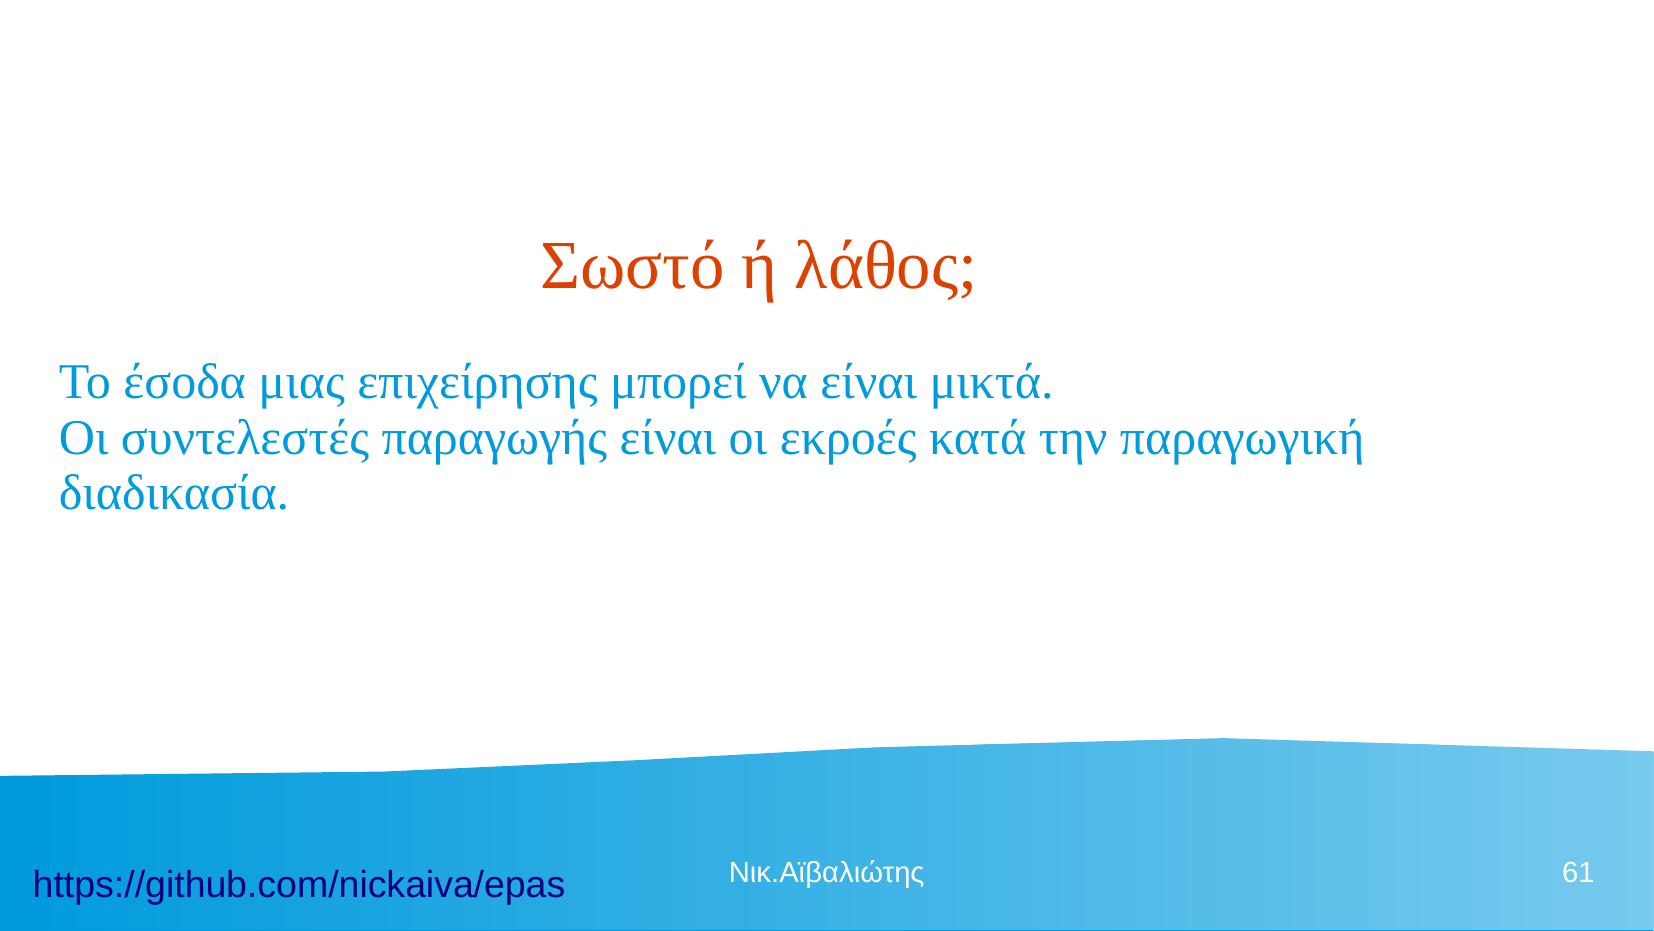

# Σωστό ή λάθος;
Το έσοδα μιας επιχείρησης μπορεί να είναι μικτά.
Οι συντελεστές παραγωγής είναι οι εκροές κατά την παραγωγική διαδικασία.
Νικ.Αϊβαλιώτης
61